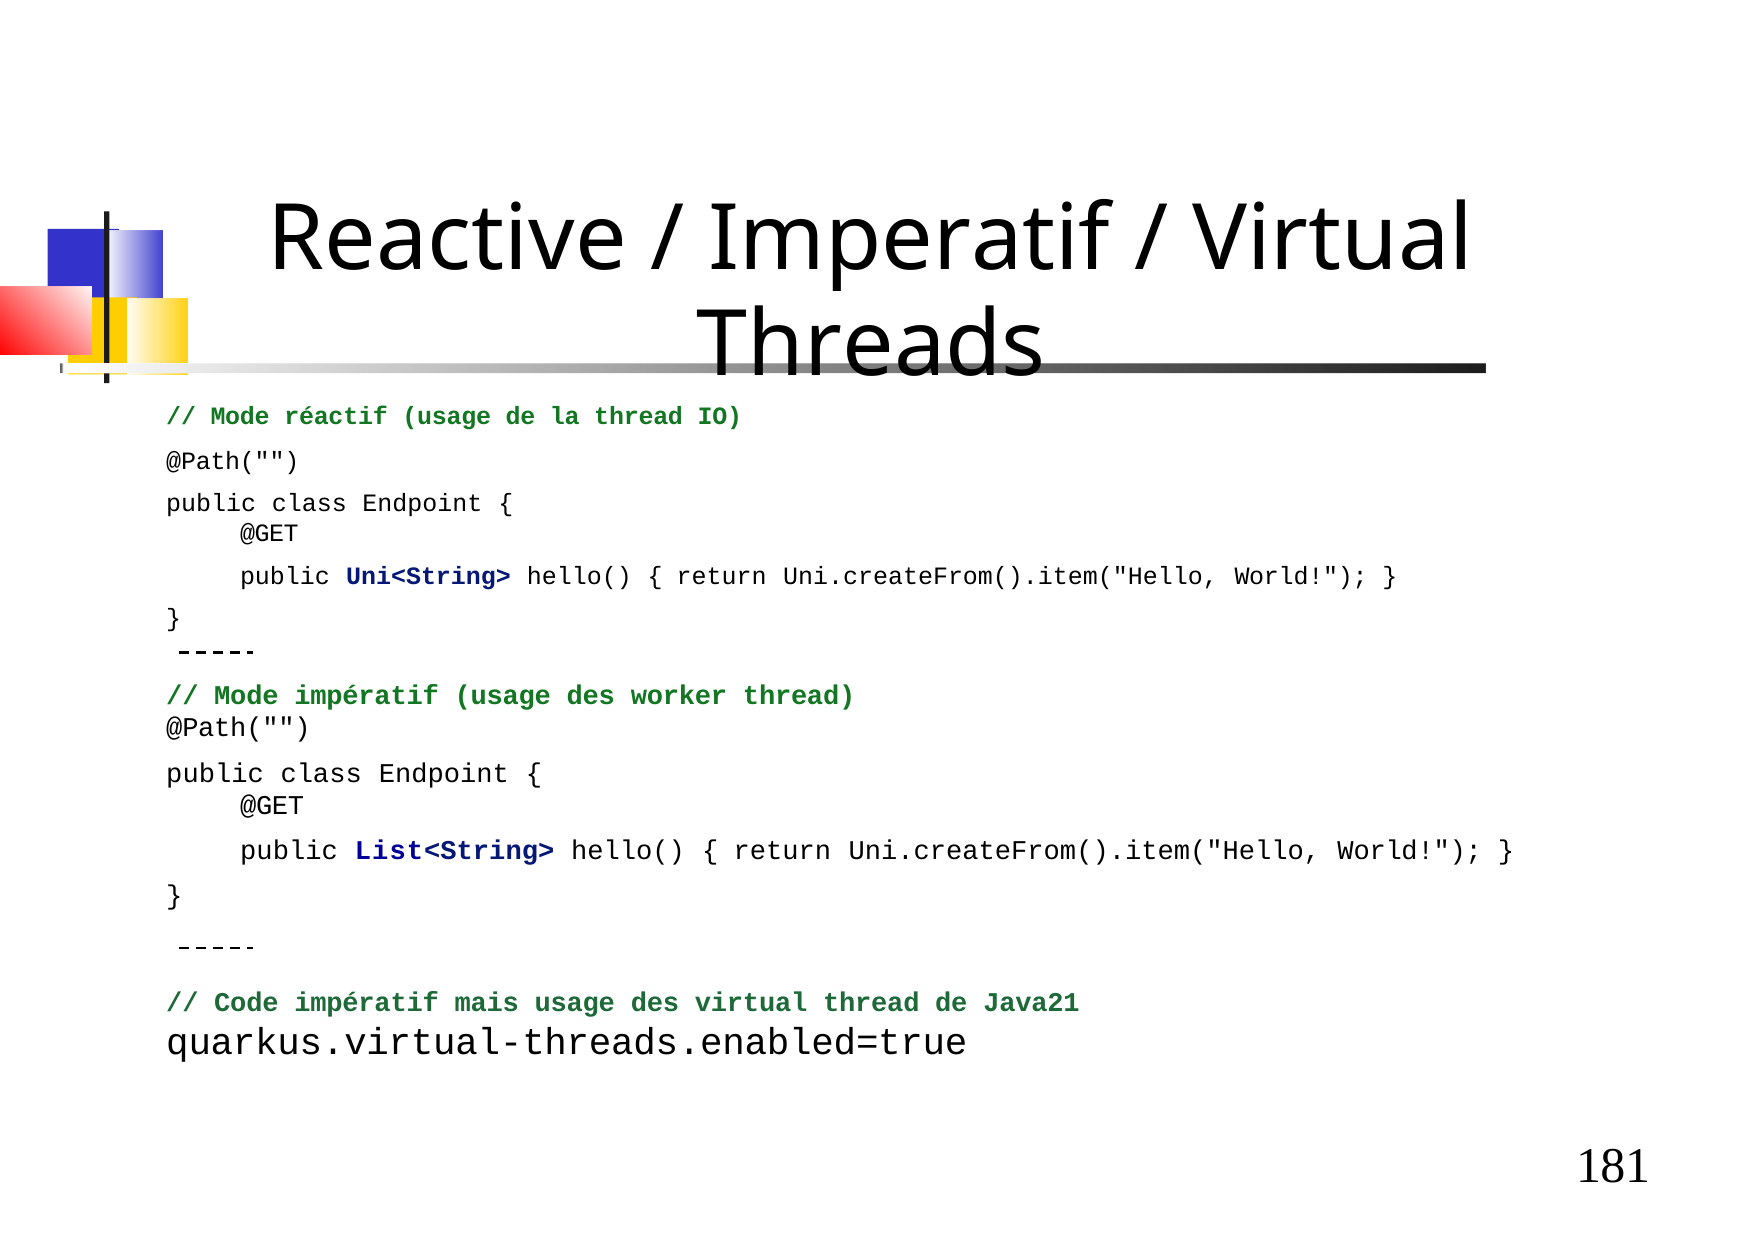

# Reactive / Imperatif / Virtual Threads
// Mode réactif (usage de la thread IO)
@Path("")
public class Endpoint {
@GET
public Uni<String> hello() { return Uni.createFrom().item("Hello, World!"); }
}
// Mode impératif (usage des worker thread)
@Path("")
public class Endpoint {
@GET
public List<String> hello() { return Uni.createFrom().item("Hello, World!"); }
}
// Code impératif mais usage des virtual thread de Java21
quarkus.virtual-threads.enabled=true
181